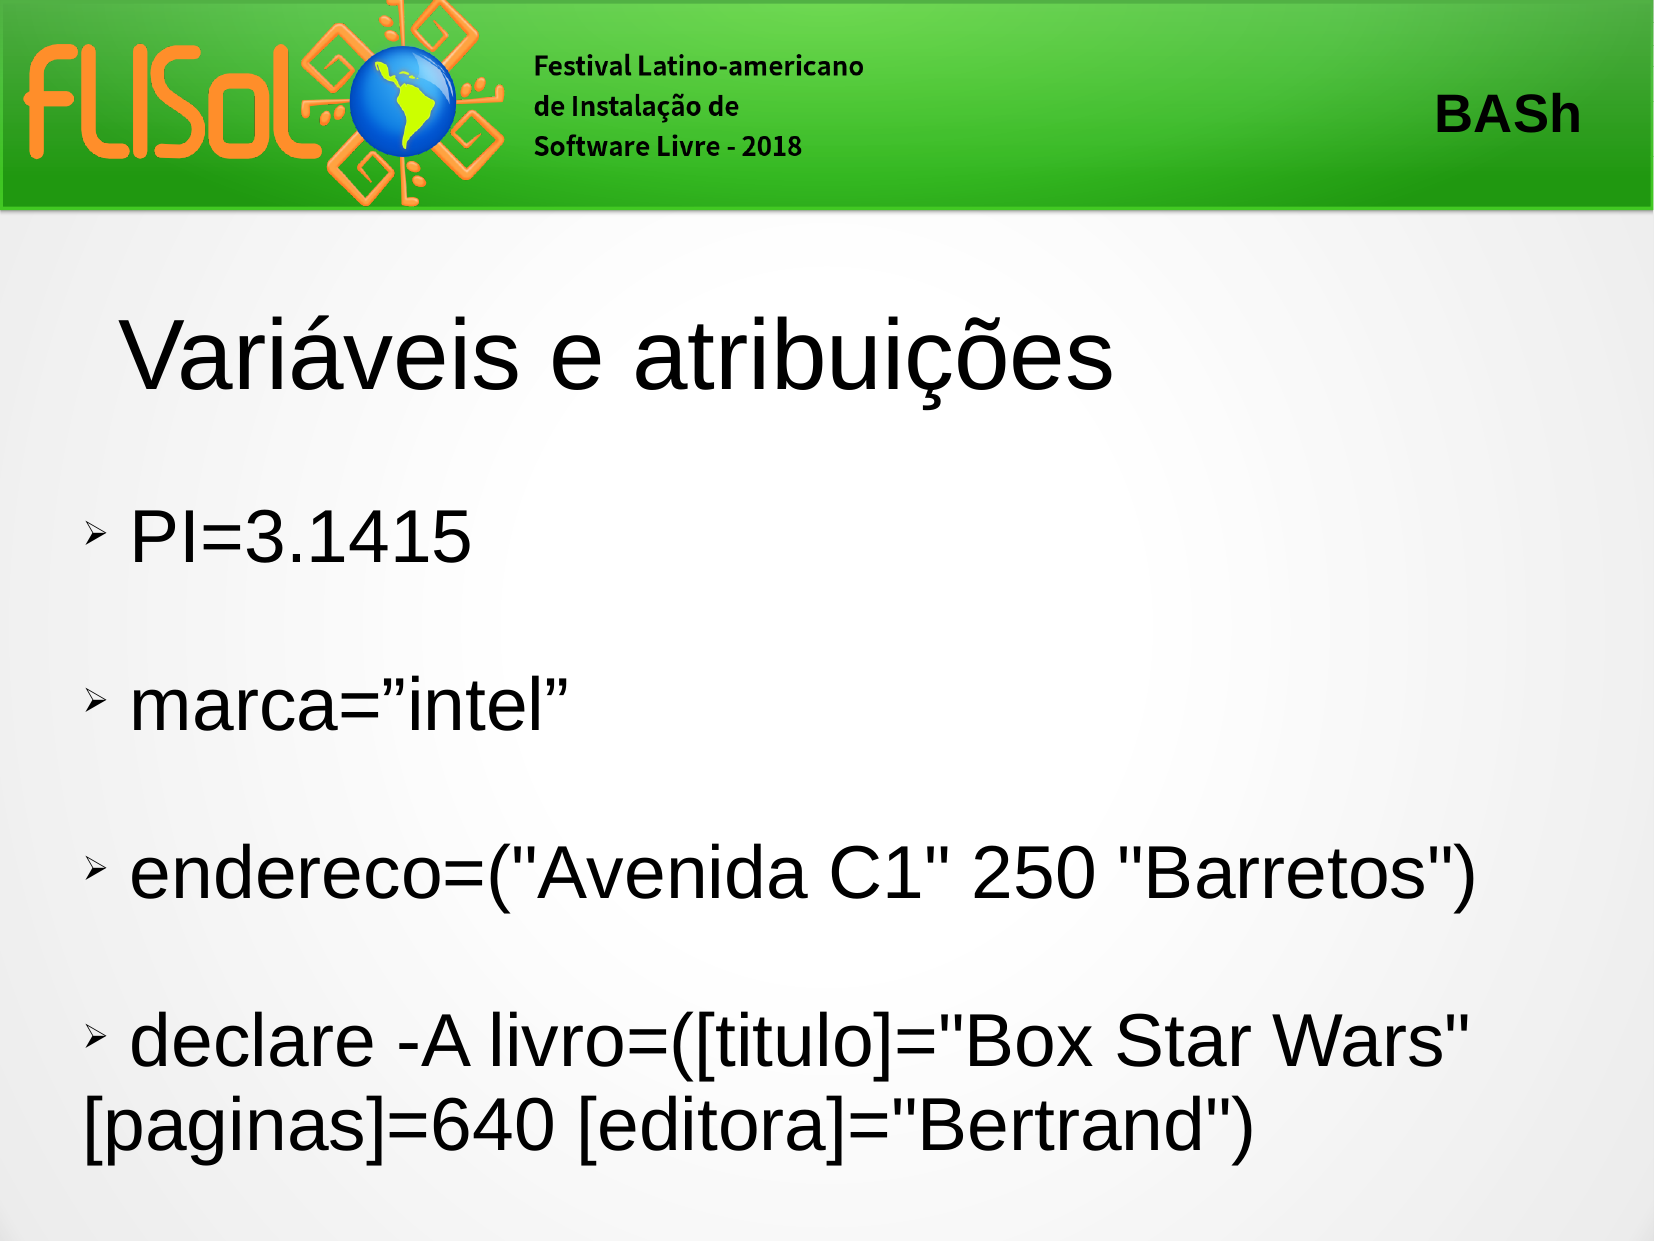

BASh
# Variáveis e atribuições
 PI=3.1415
 marca=”intel”
 endereco=("Avenida C1" 250 "Barretos")
 declare -A livro=([titulo]="Box Star Wars" [paginas]=640 [editora]="Bertrand")